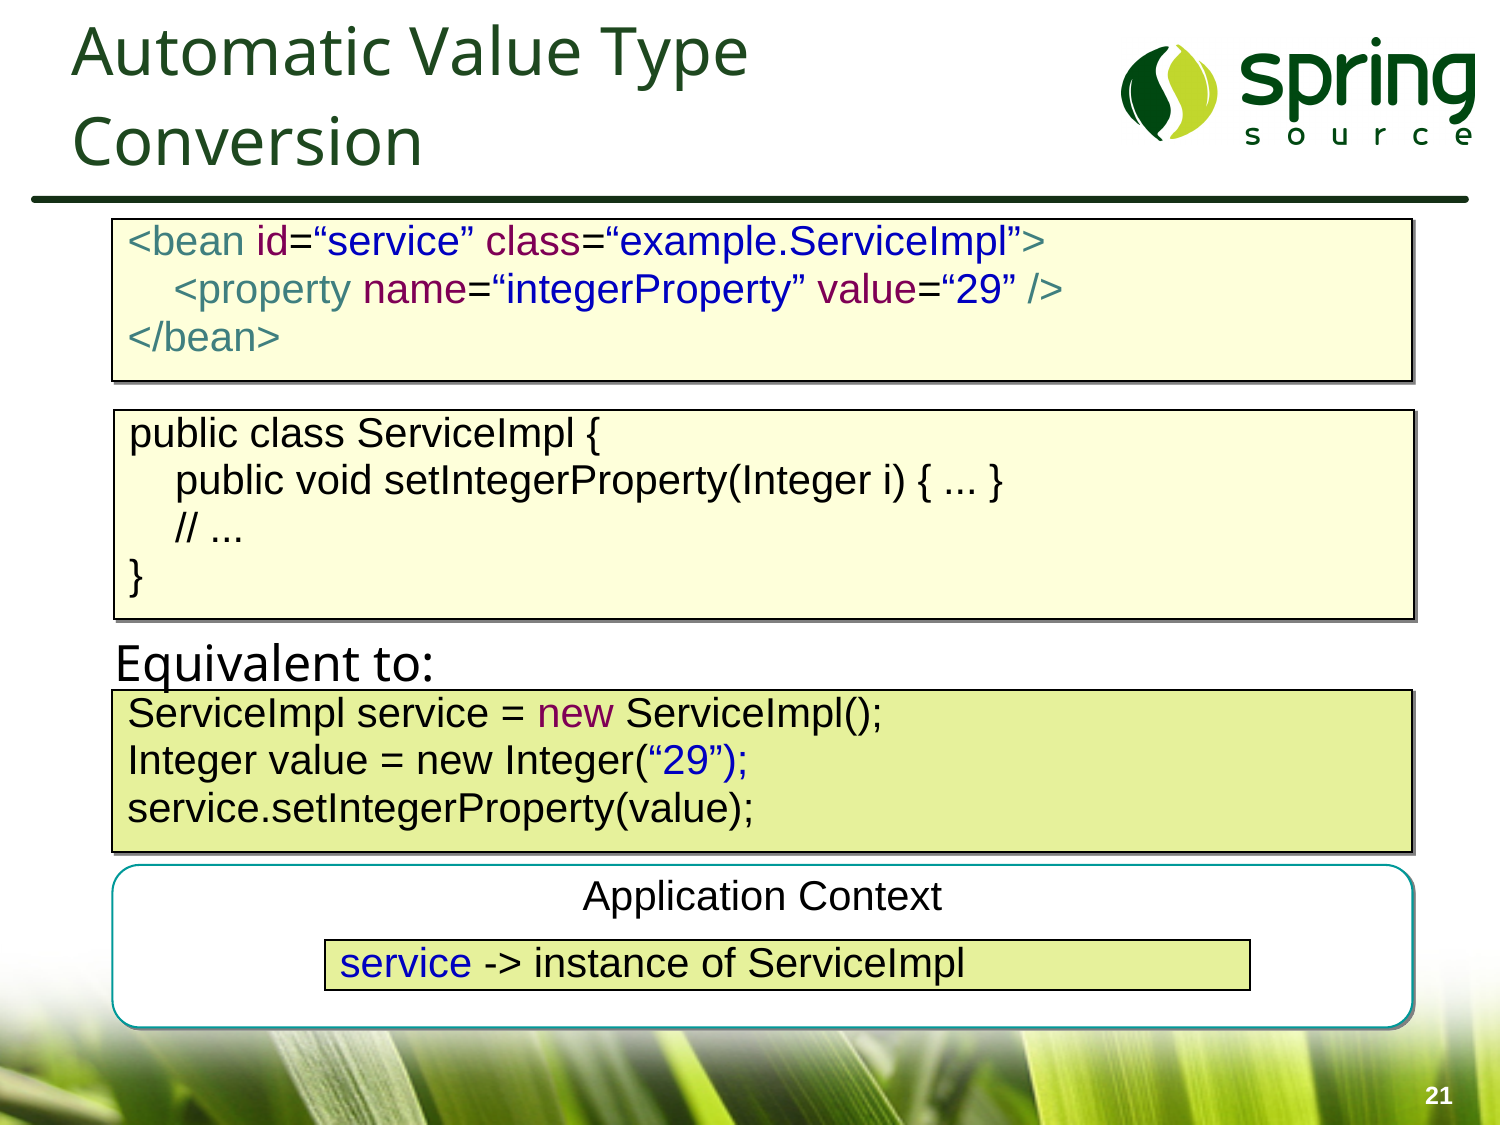

# Automatic Value Type Conversion
<bean id=“service” class=“example.ServiceImpl”>
 <property name=“integerProperty” value=“29” />
</bean>
public class ServiceImpl {
 public void setIntegerProperty(Integer i) { ... }
 // ...
}
Equivalent to:
ServiceImpl service = new ServiceImpl();
Integer value = new Integer(“29”);
service.setIntegerProperty(value);
Application Context
service -> instance of ServiceImpl